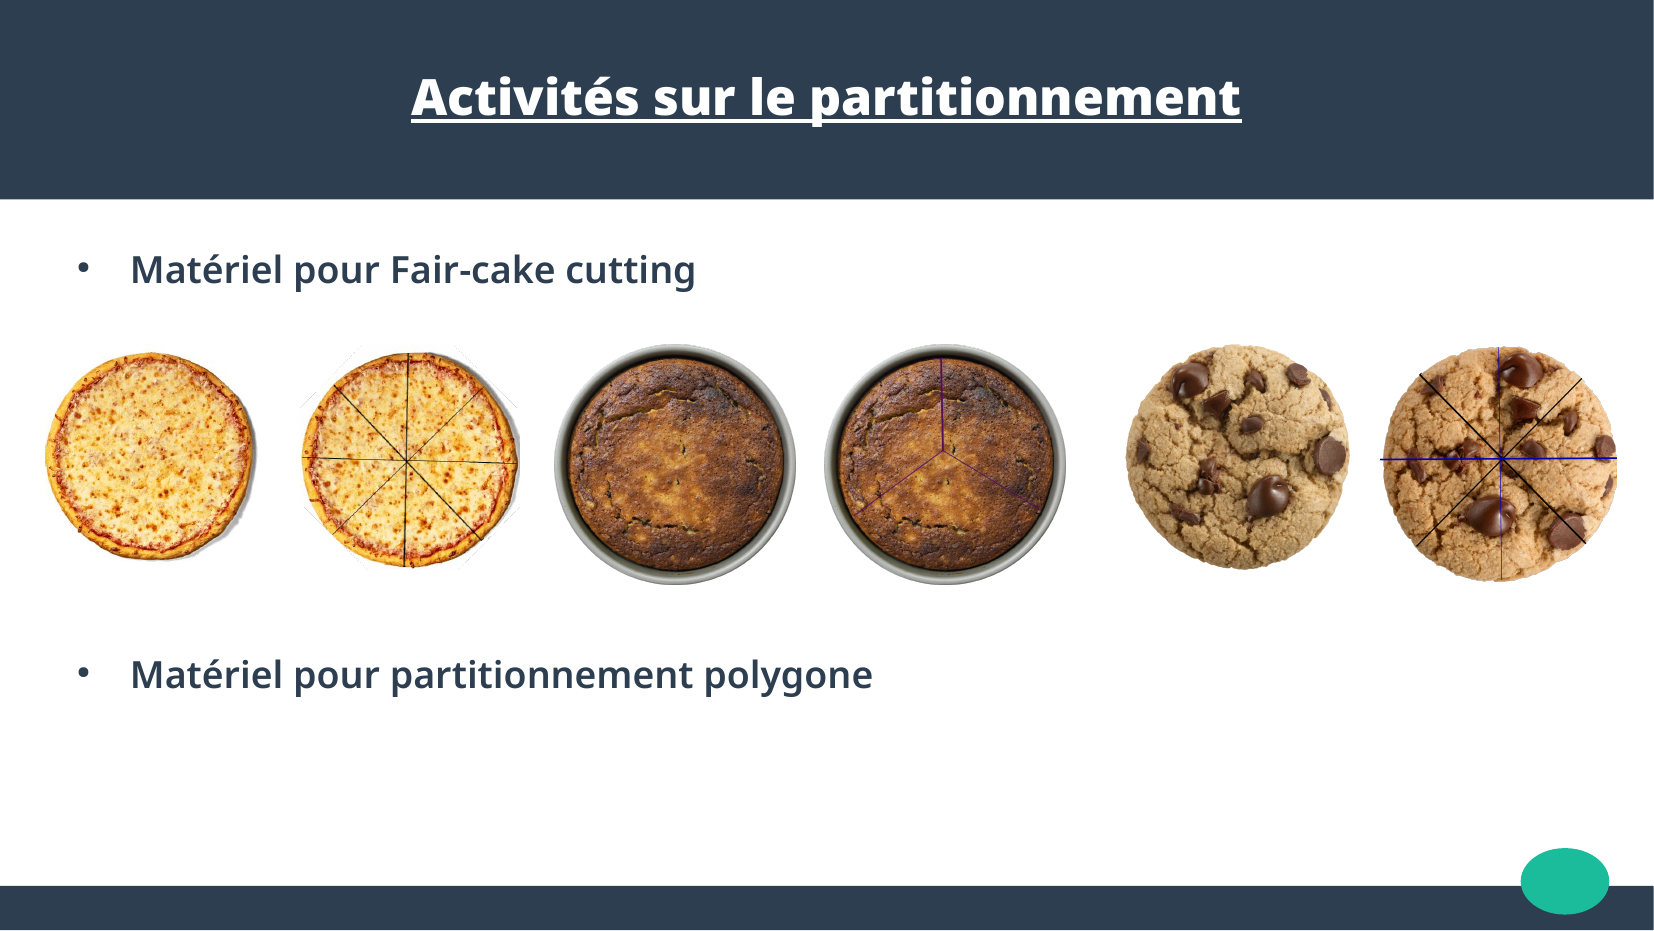

# Activités sur le partitionnement
Matériel pour Fair-cake cutting
Matériel pour partitionnement polygone